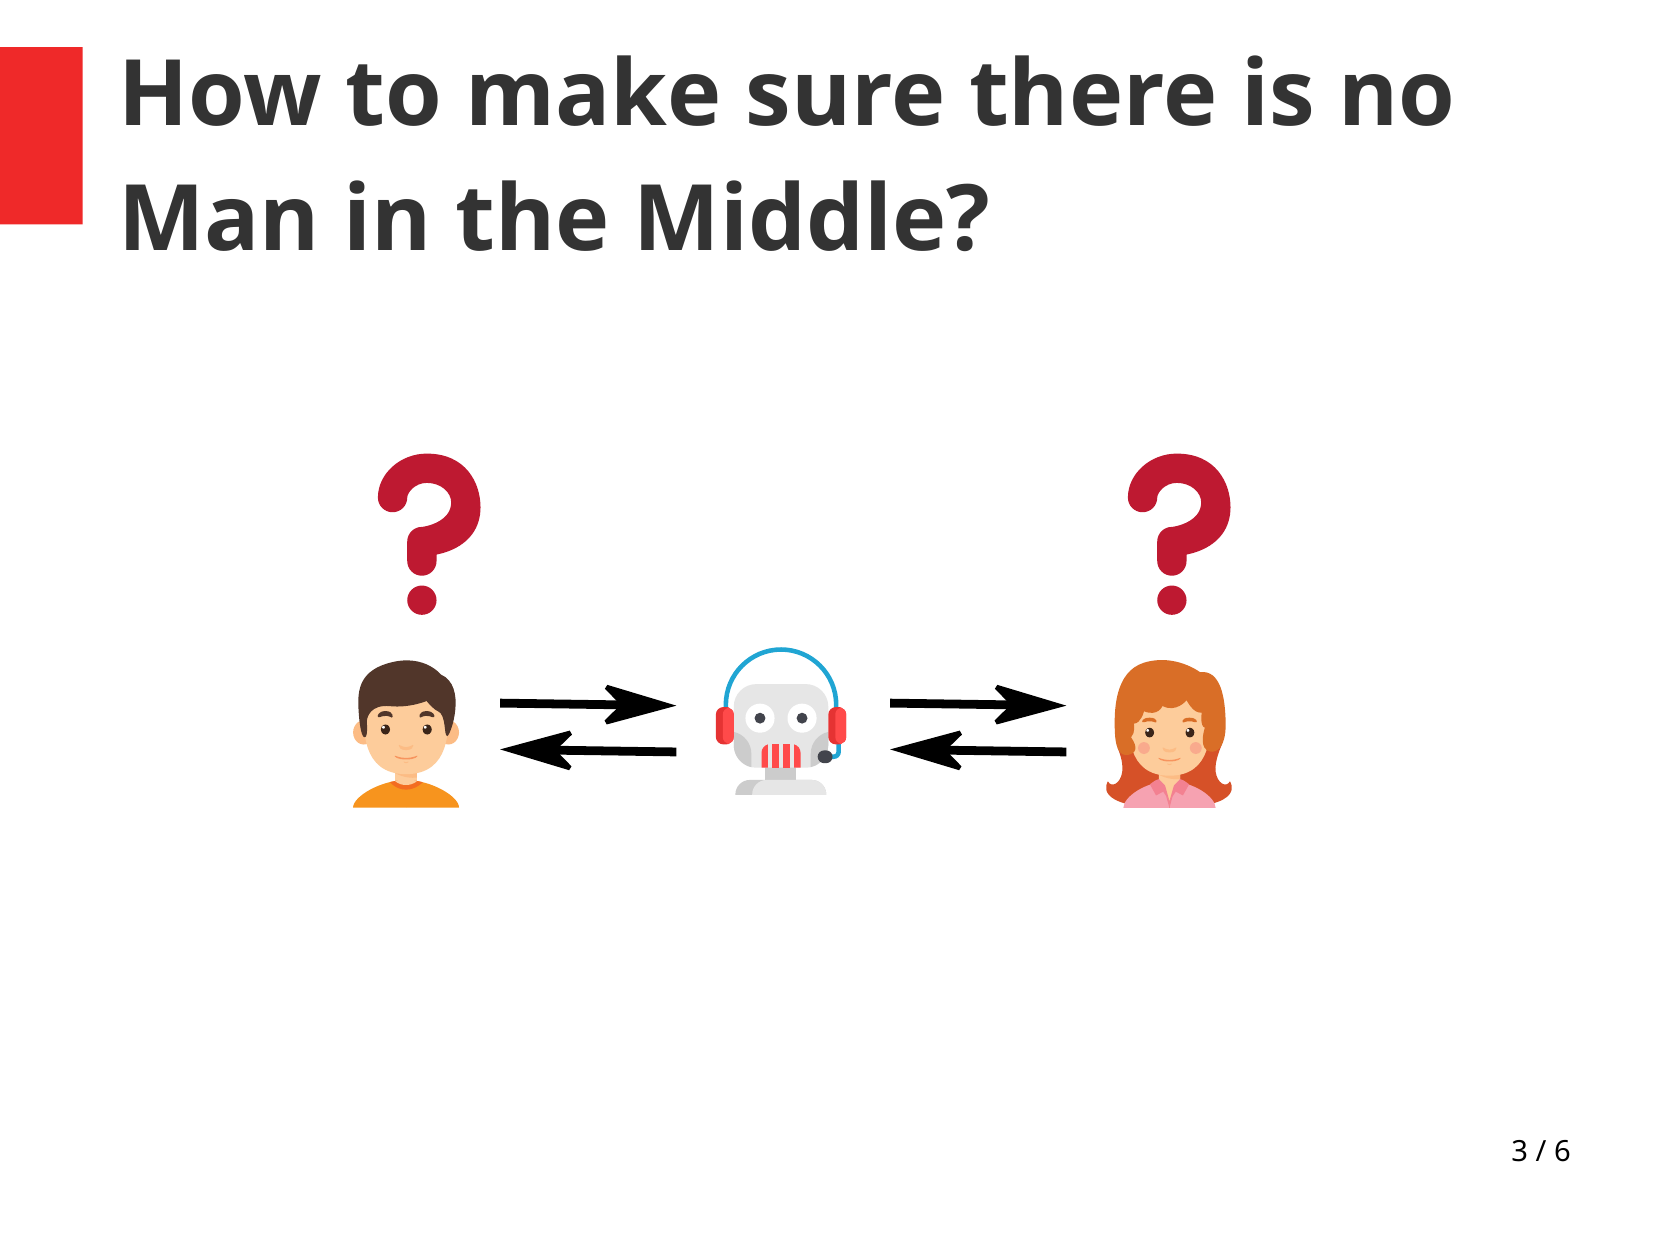

# How to make sure there is no Man in the Middle?
3